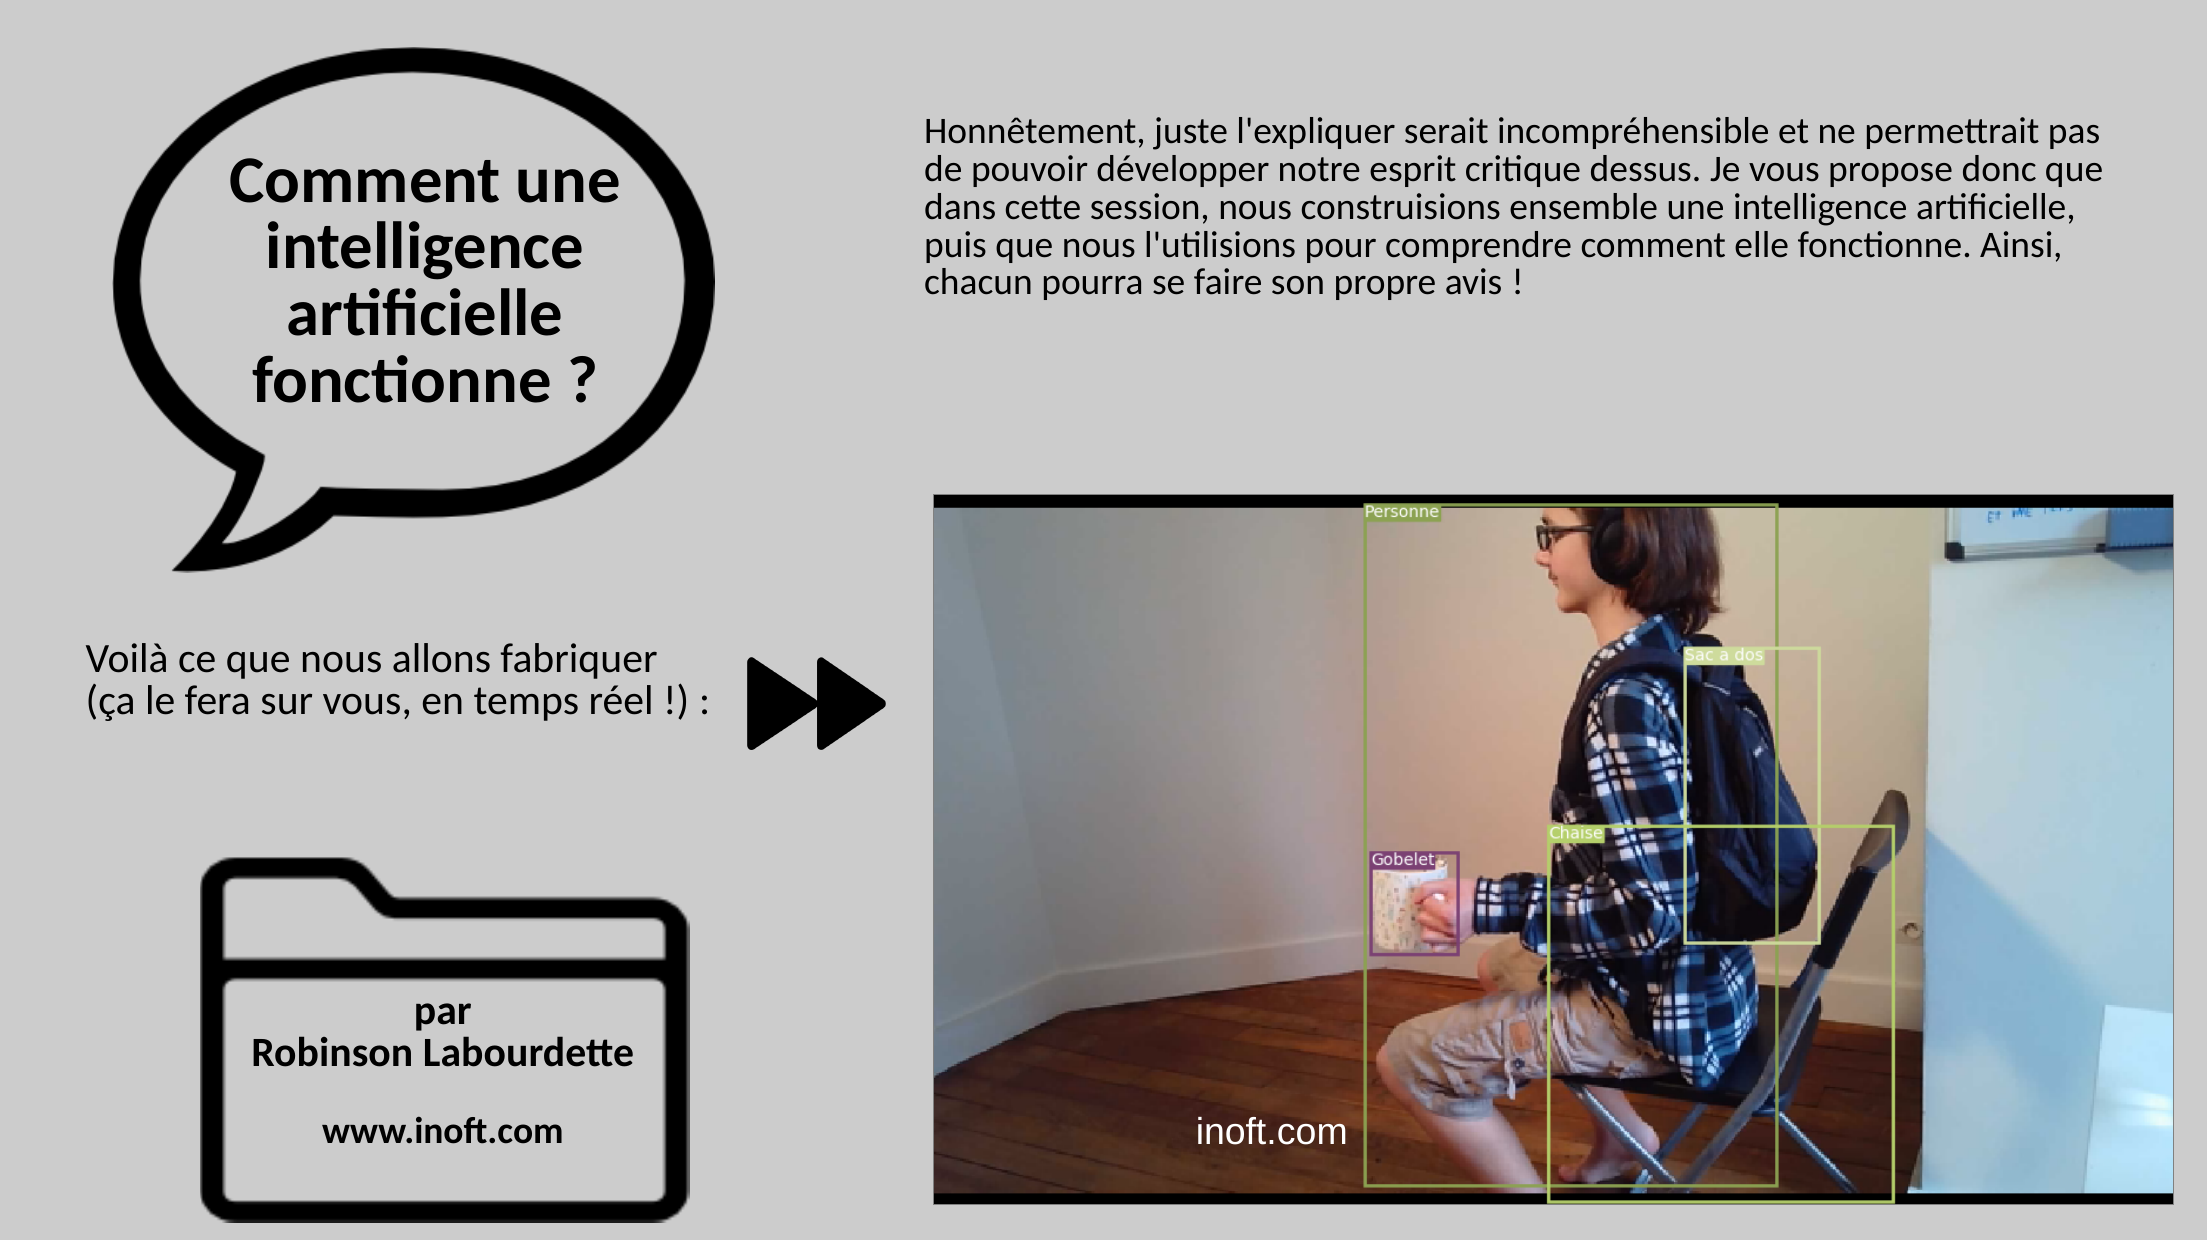

Honnêtement, juste l'expliquer serait incompréhensible et ne permettrait pas de pouvoir développer notre esprit critique dessus. Je vous propose donc que dans cette session, nous construisions ensemble une intelligence artificielle, puis que nous l'utilisions pour comprendre comment elle fonctionne. Ainsi, chacun pourra se faire son propre avis !
# Comment une intelligence artificielle fonctionne ?
Voilà ce que nous allons fabriquer (ça le fera sur vous, en temps réel !) :
par
Robinson Labourdette
www.inoft.com
inoft.com